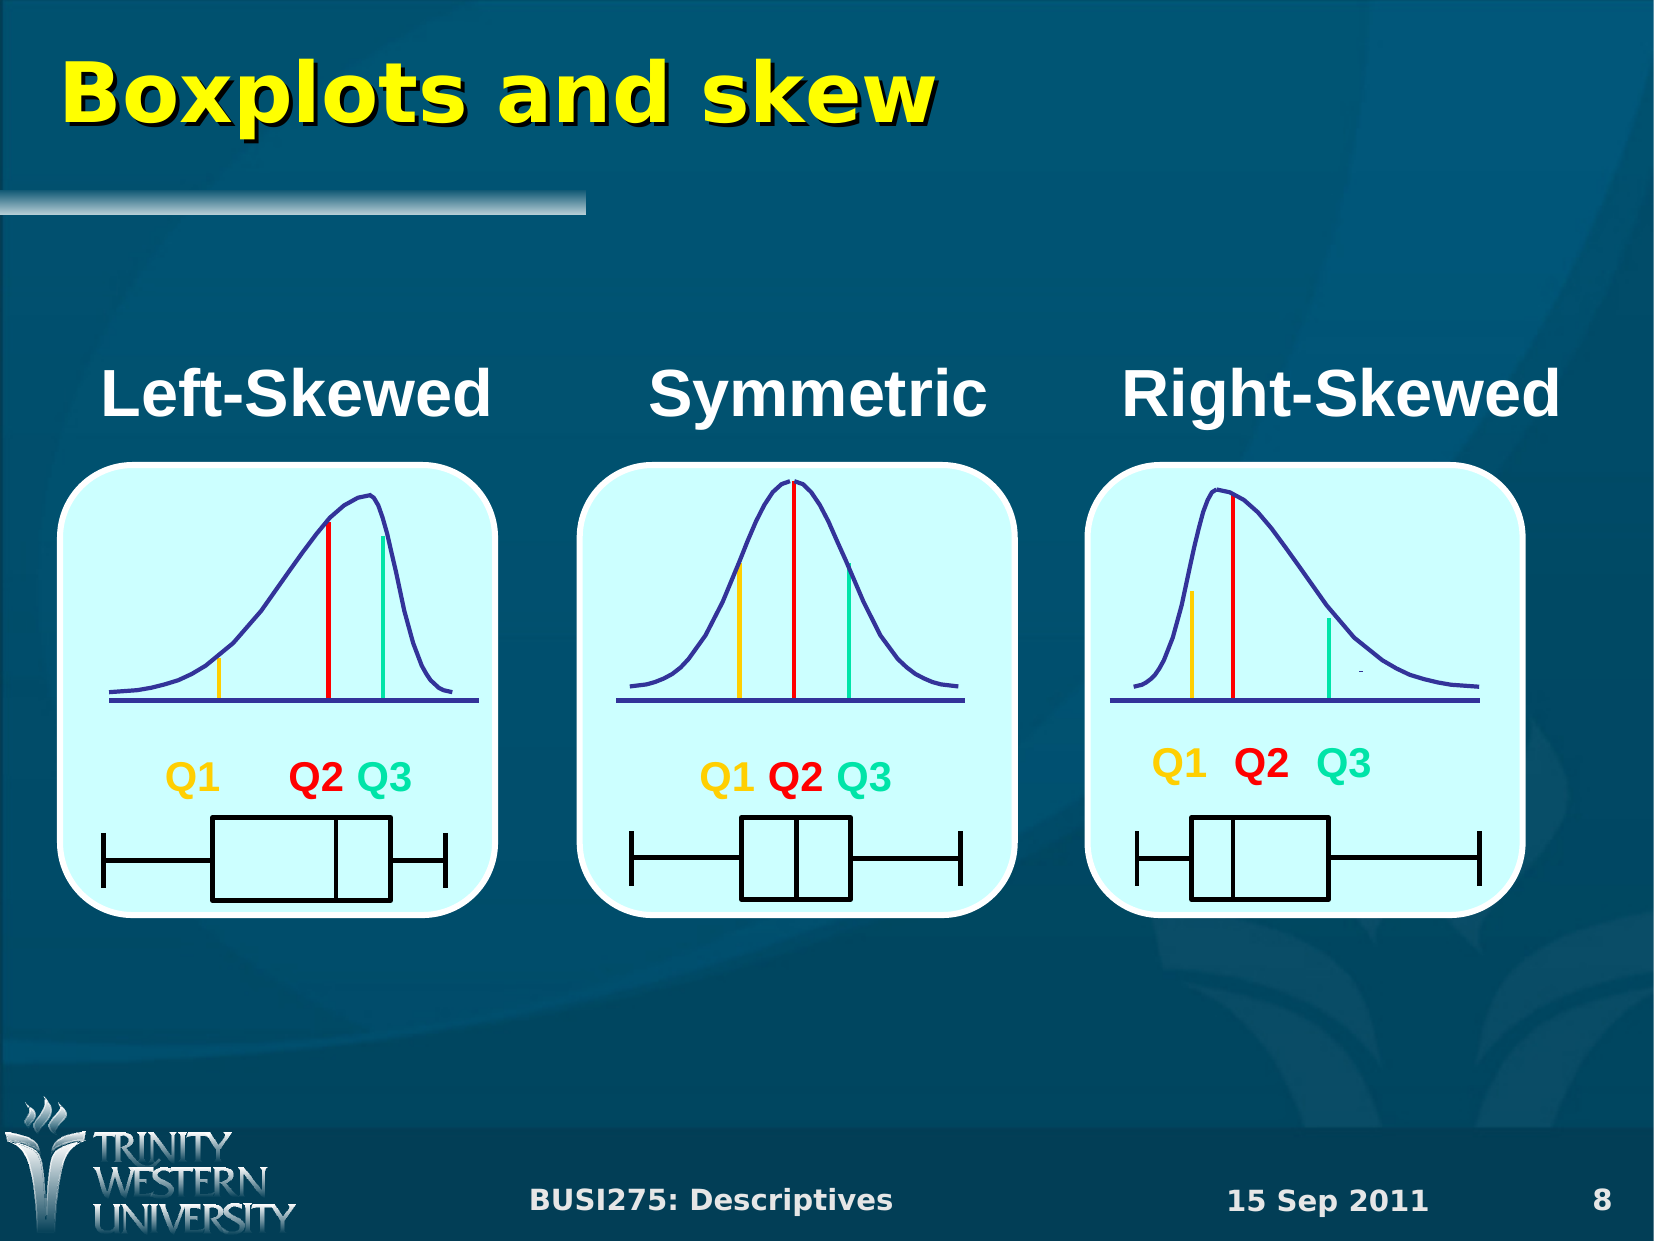

# Boxplots and skew
Left-Skewed
Symmetric
Right-Skewed
Q1
Q2
Q3
Q1
Q2
Q3
Q1
Q2
Q3
BUSI275: Descriptives
15 Sep 2011
8